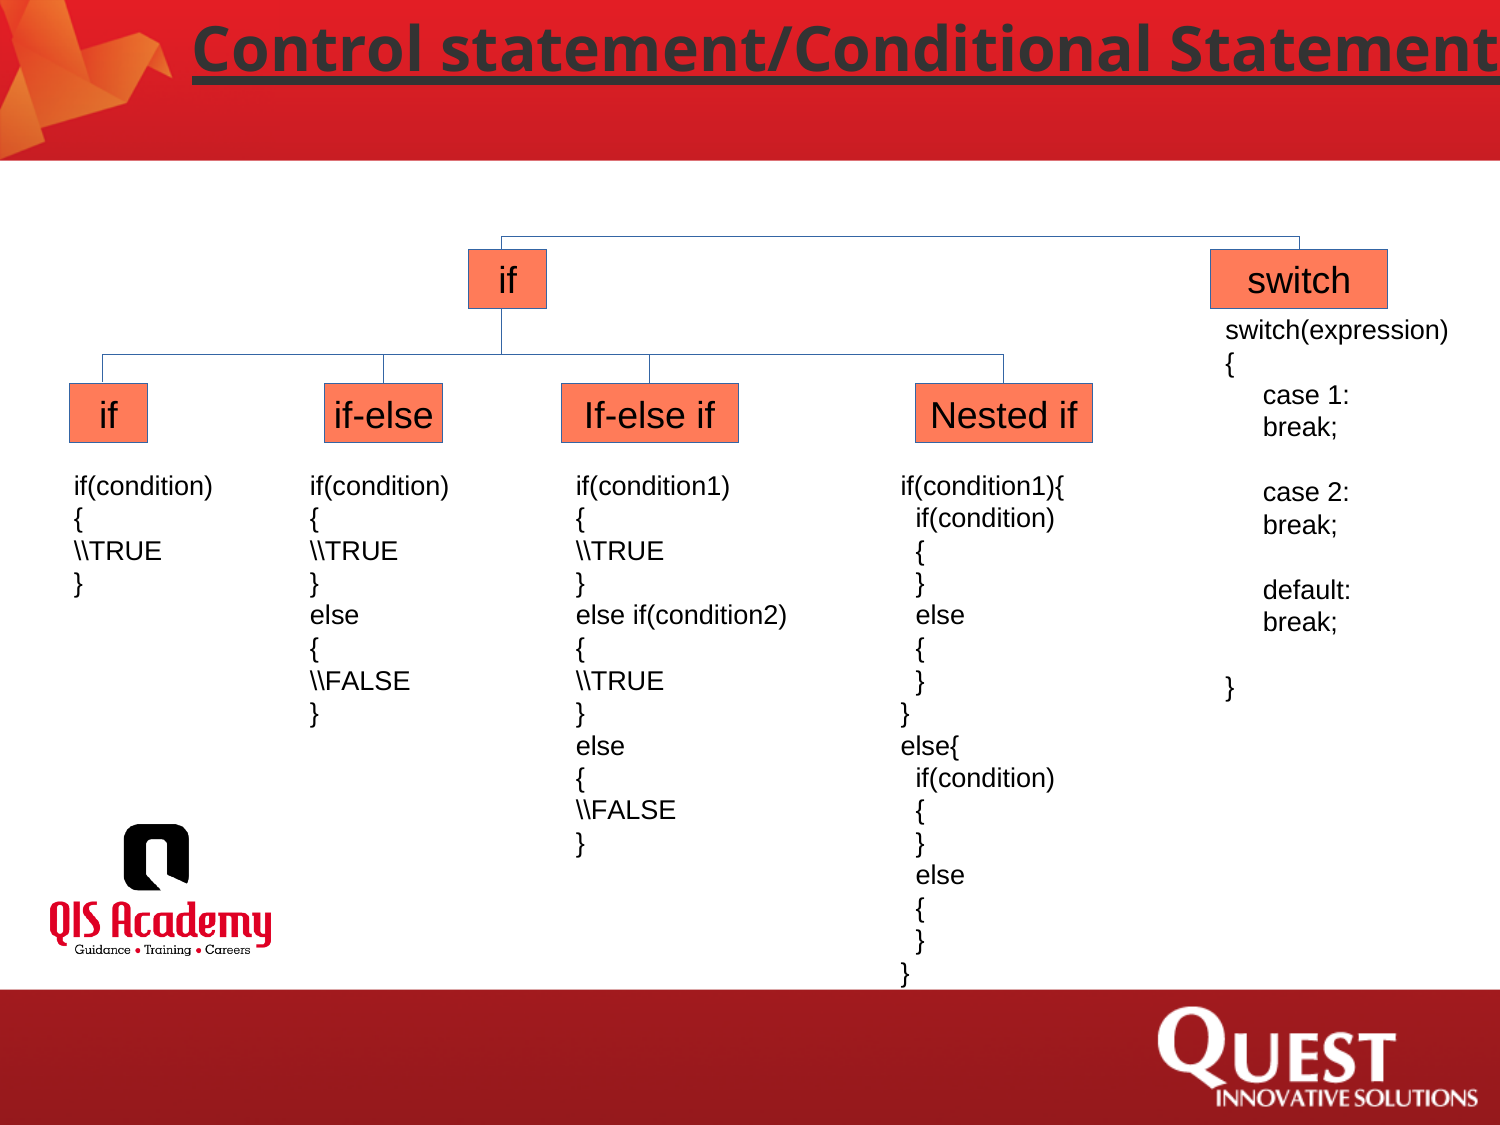

# Control statement/Conditional Statement
if
switch
switch(expression)
{
 case 1:
 break;
 case 2:
 break;
 default:
 break;
}
if
if-else
If-else if
Nested if
if(condition)
{
\\TRUE
}
if(condition)
{
\\TRUE
}
else
{
\\FALSE
}
if(condition1)
{
\\TRUE
}
else if(condition2)
{
\\TRUE
}
else
{
\\FALSE
}
if(condition1){
 if(condition)
 {
 }
 else
 {
 }
}
else{
 if(condition)
 {
 }
 else
 {
 }
}